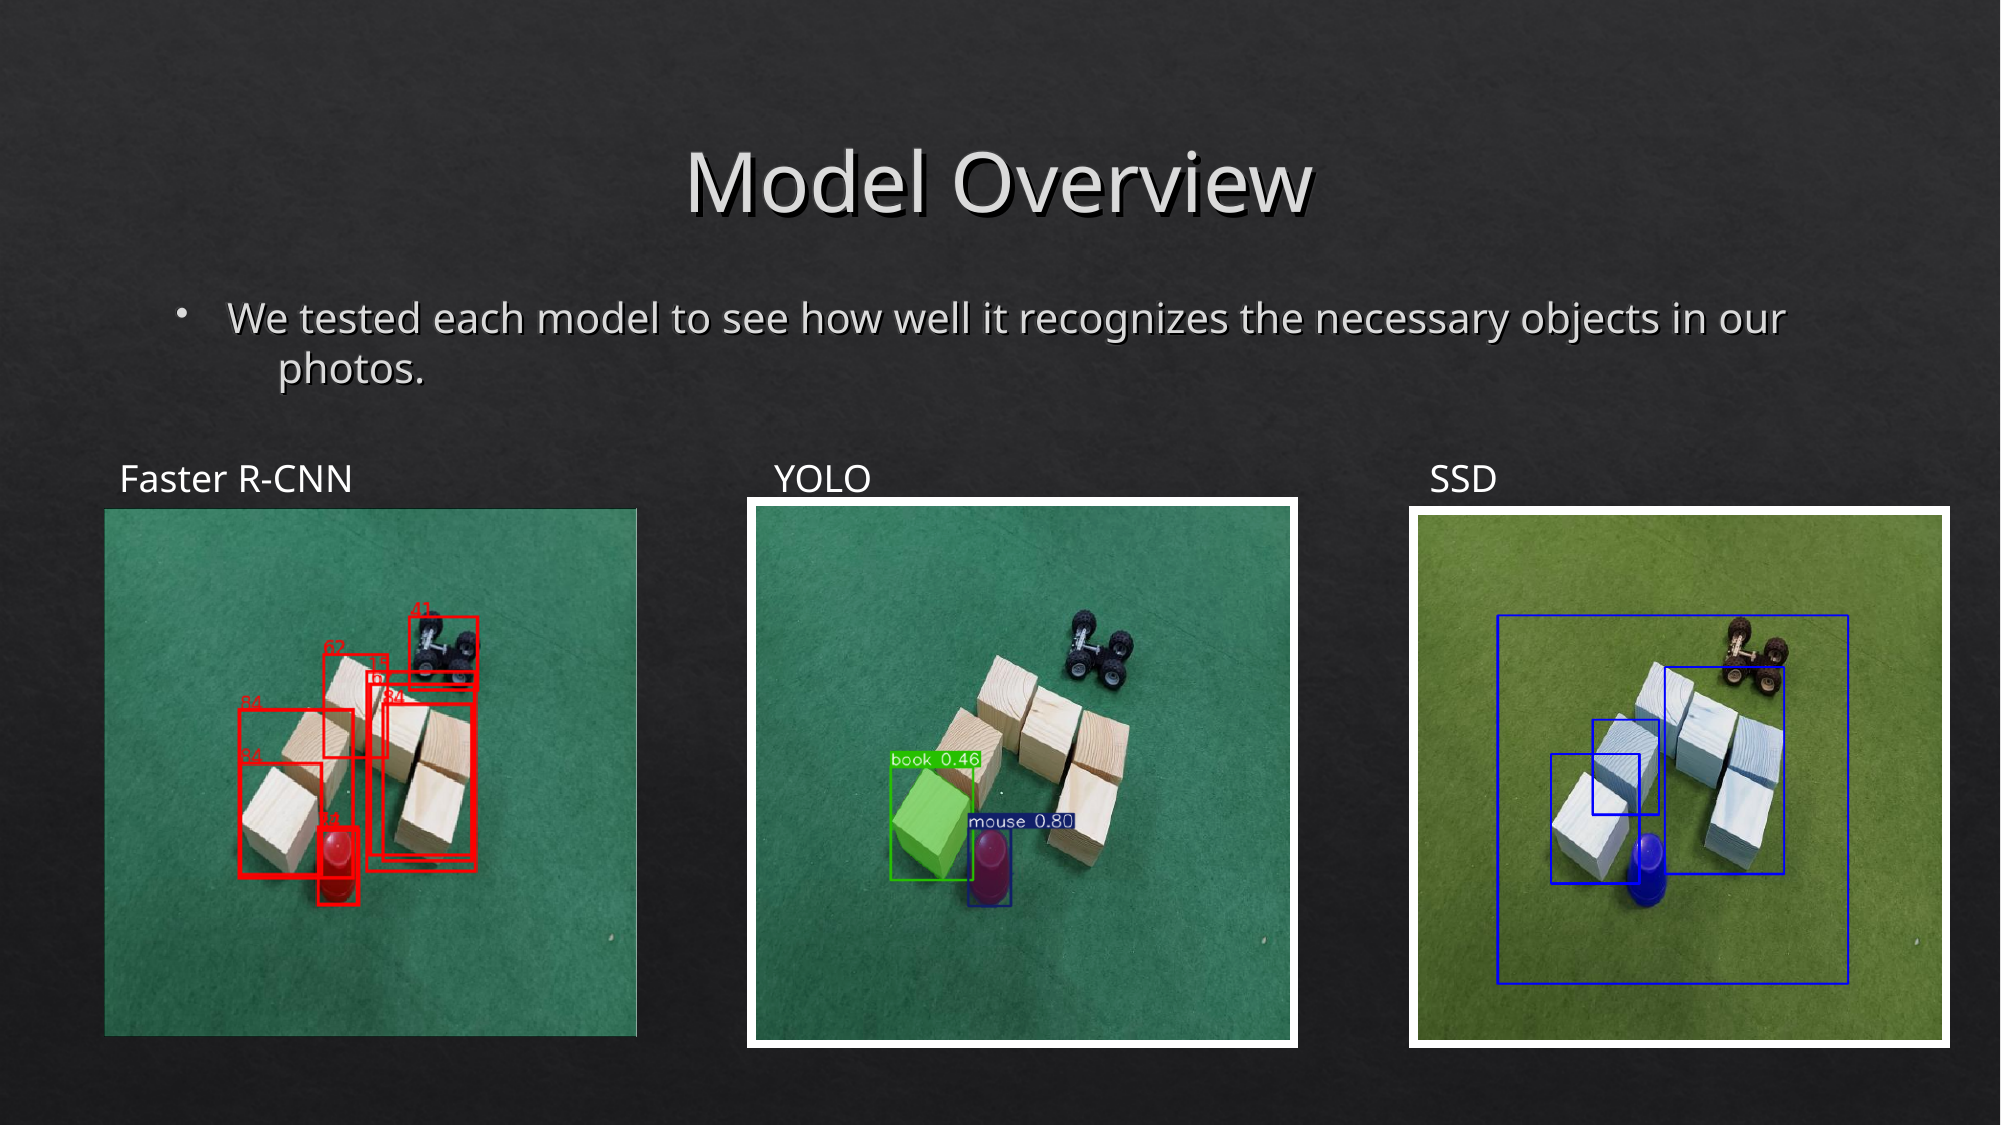

# Model Overview
We tested each model to see how well it recognizes the necessary objects in our photos.
Faster R-CNN
YOLO
SSD